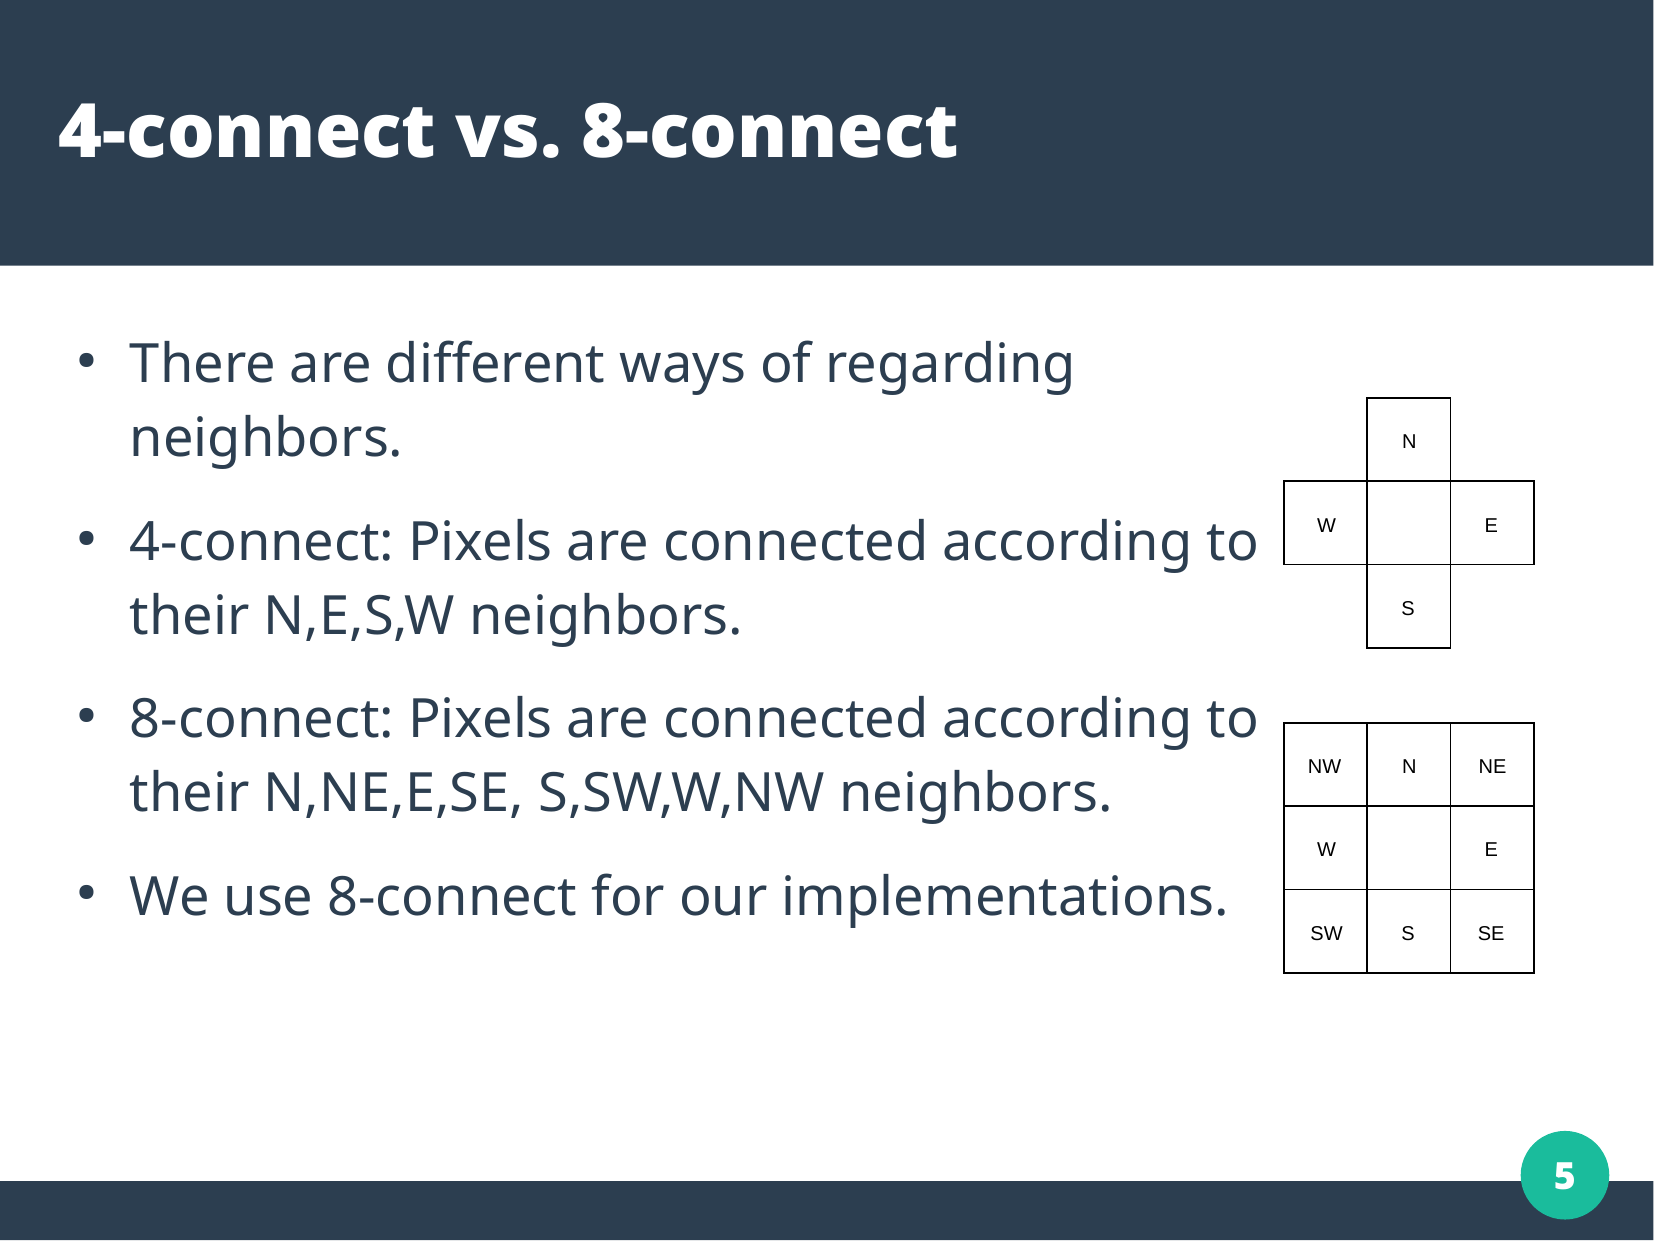

# 4-connect vs. 8-connect
There are different ways of regarding neighbors.
4-connect: Pixels are connected according to their N,E,S,W neighbors.
8-connect: Pixels are connected according to their N,NE,E,SE, S,SW,W,NW neighbors.
We use 8-connect for our implementations.
5